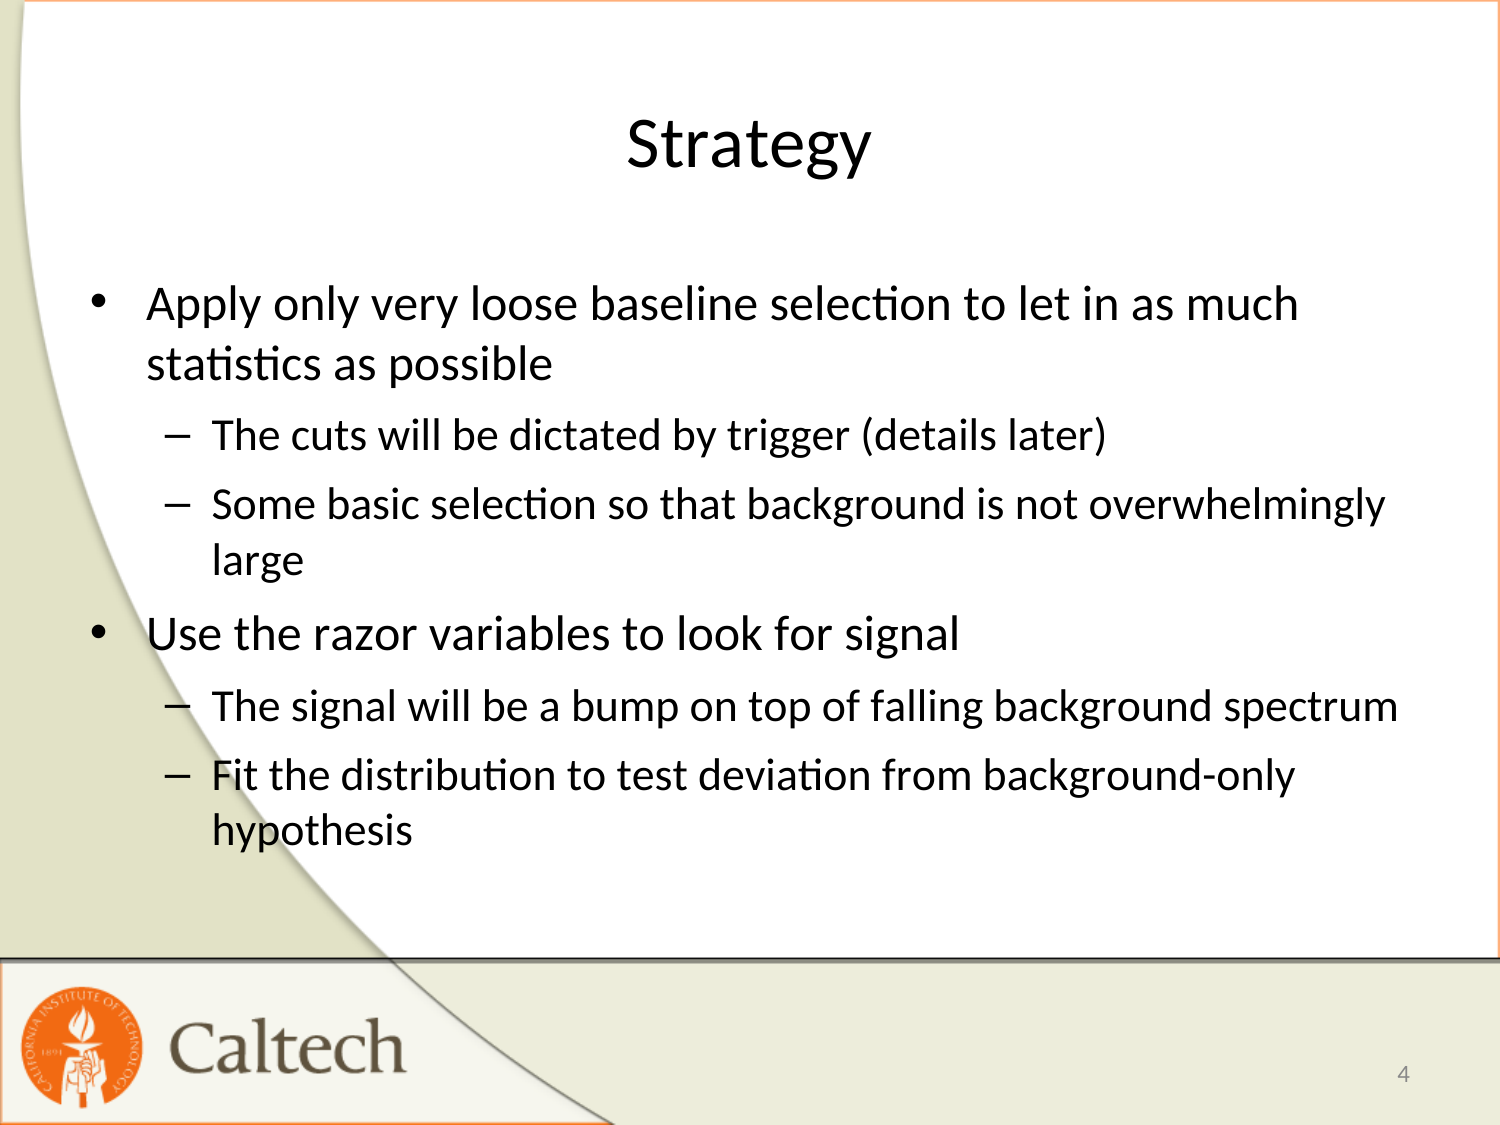

# Strategy
Apply only very loose baseline selection to let in as much statistics as possible
The cuts will be dictated by trigger (details later)
Some basic selection so that background is not overwhelmingly large
Use the razor variables to look for signal
The signal will be a bump on top of falling background spectrum
Fit the distribution to test deviation from background-only hypothesis
4